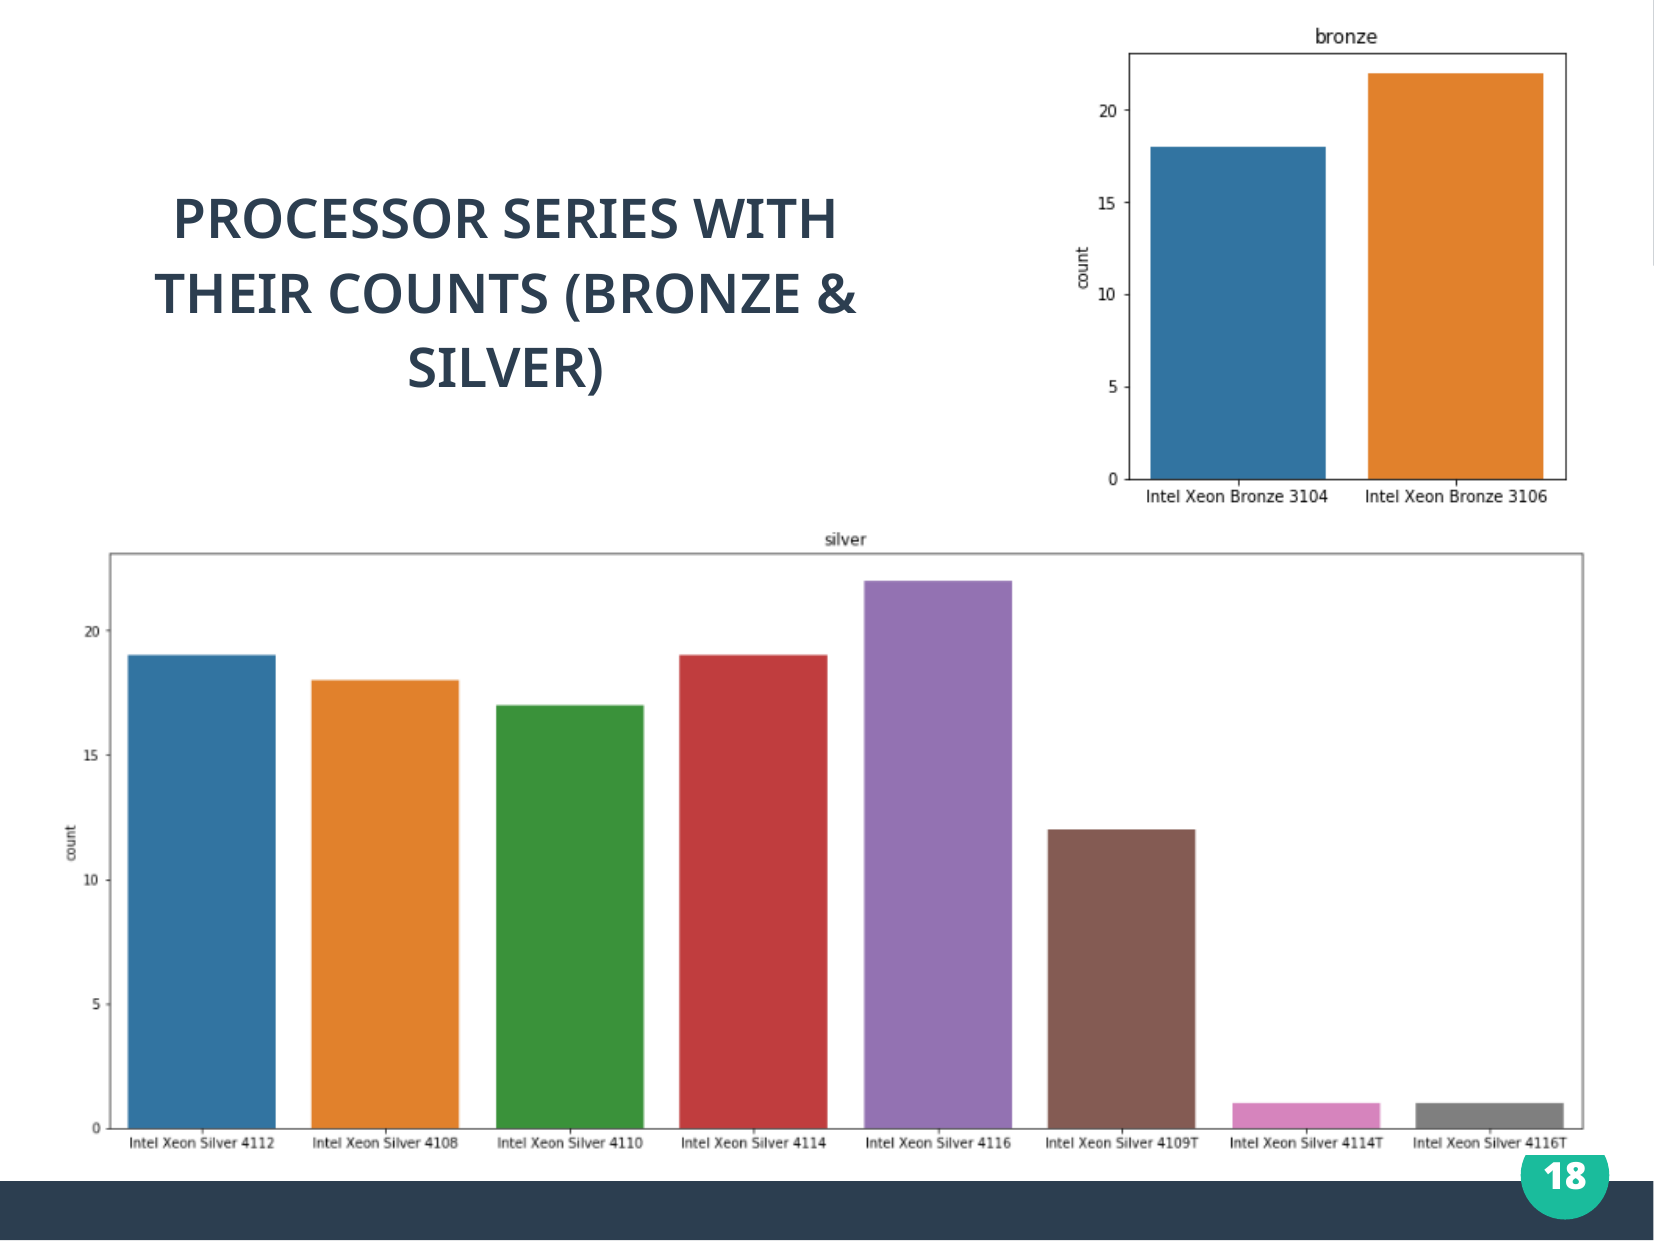

# BRONZE
PROCESSOR SERIES WITH THEIR COUNTS (BRONZE & SILVER)
18